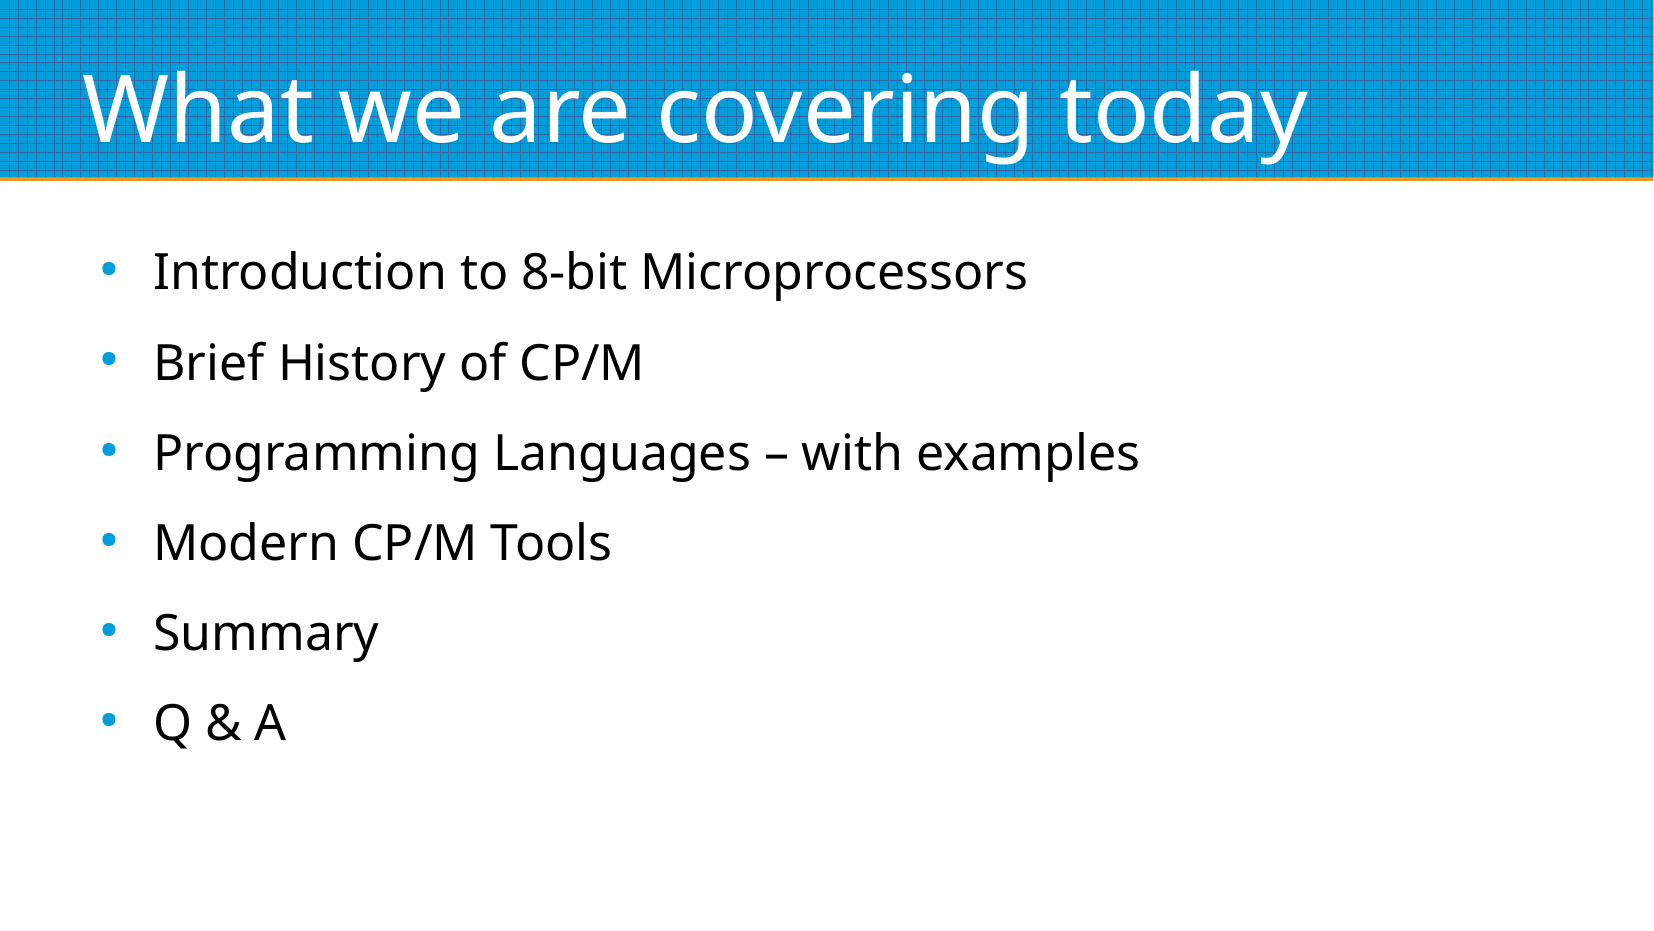

# What we are covering today
Introduction to 8-bit Microprocessors
Brief History of CP/M
Programming Languages – with examples
Modern CP/M Tools
Summary
Q & A